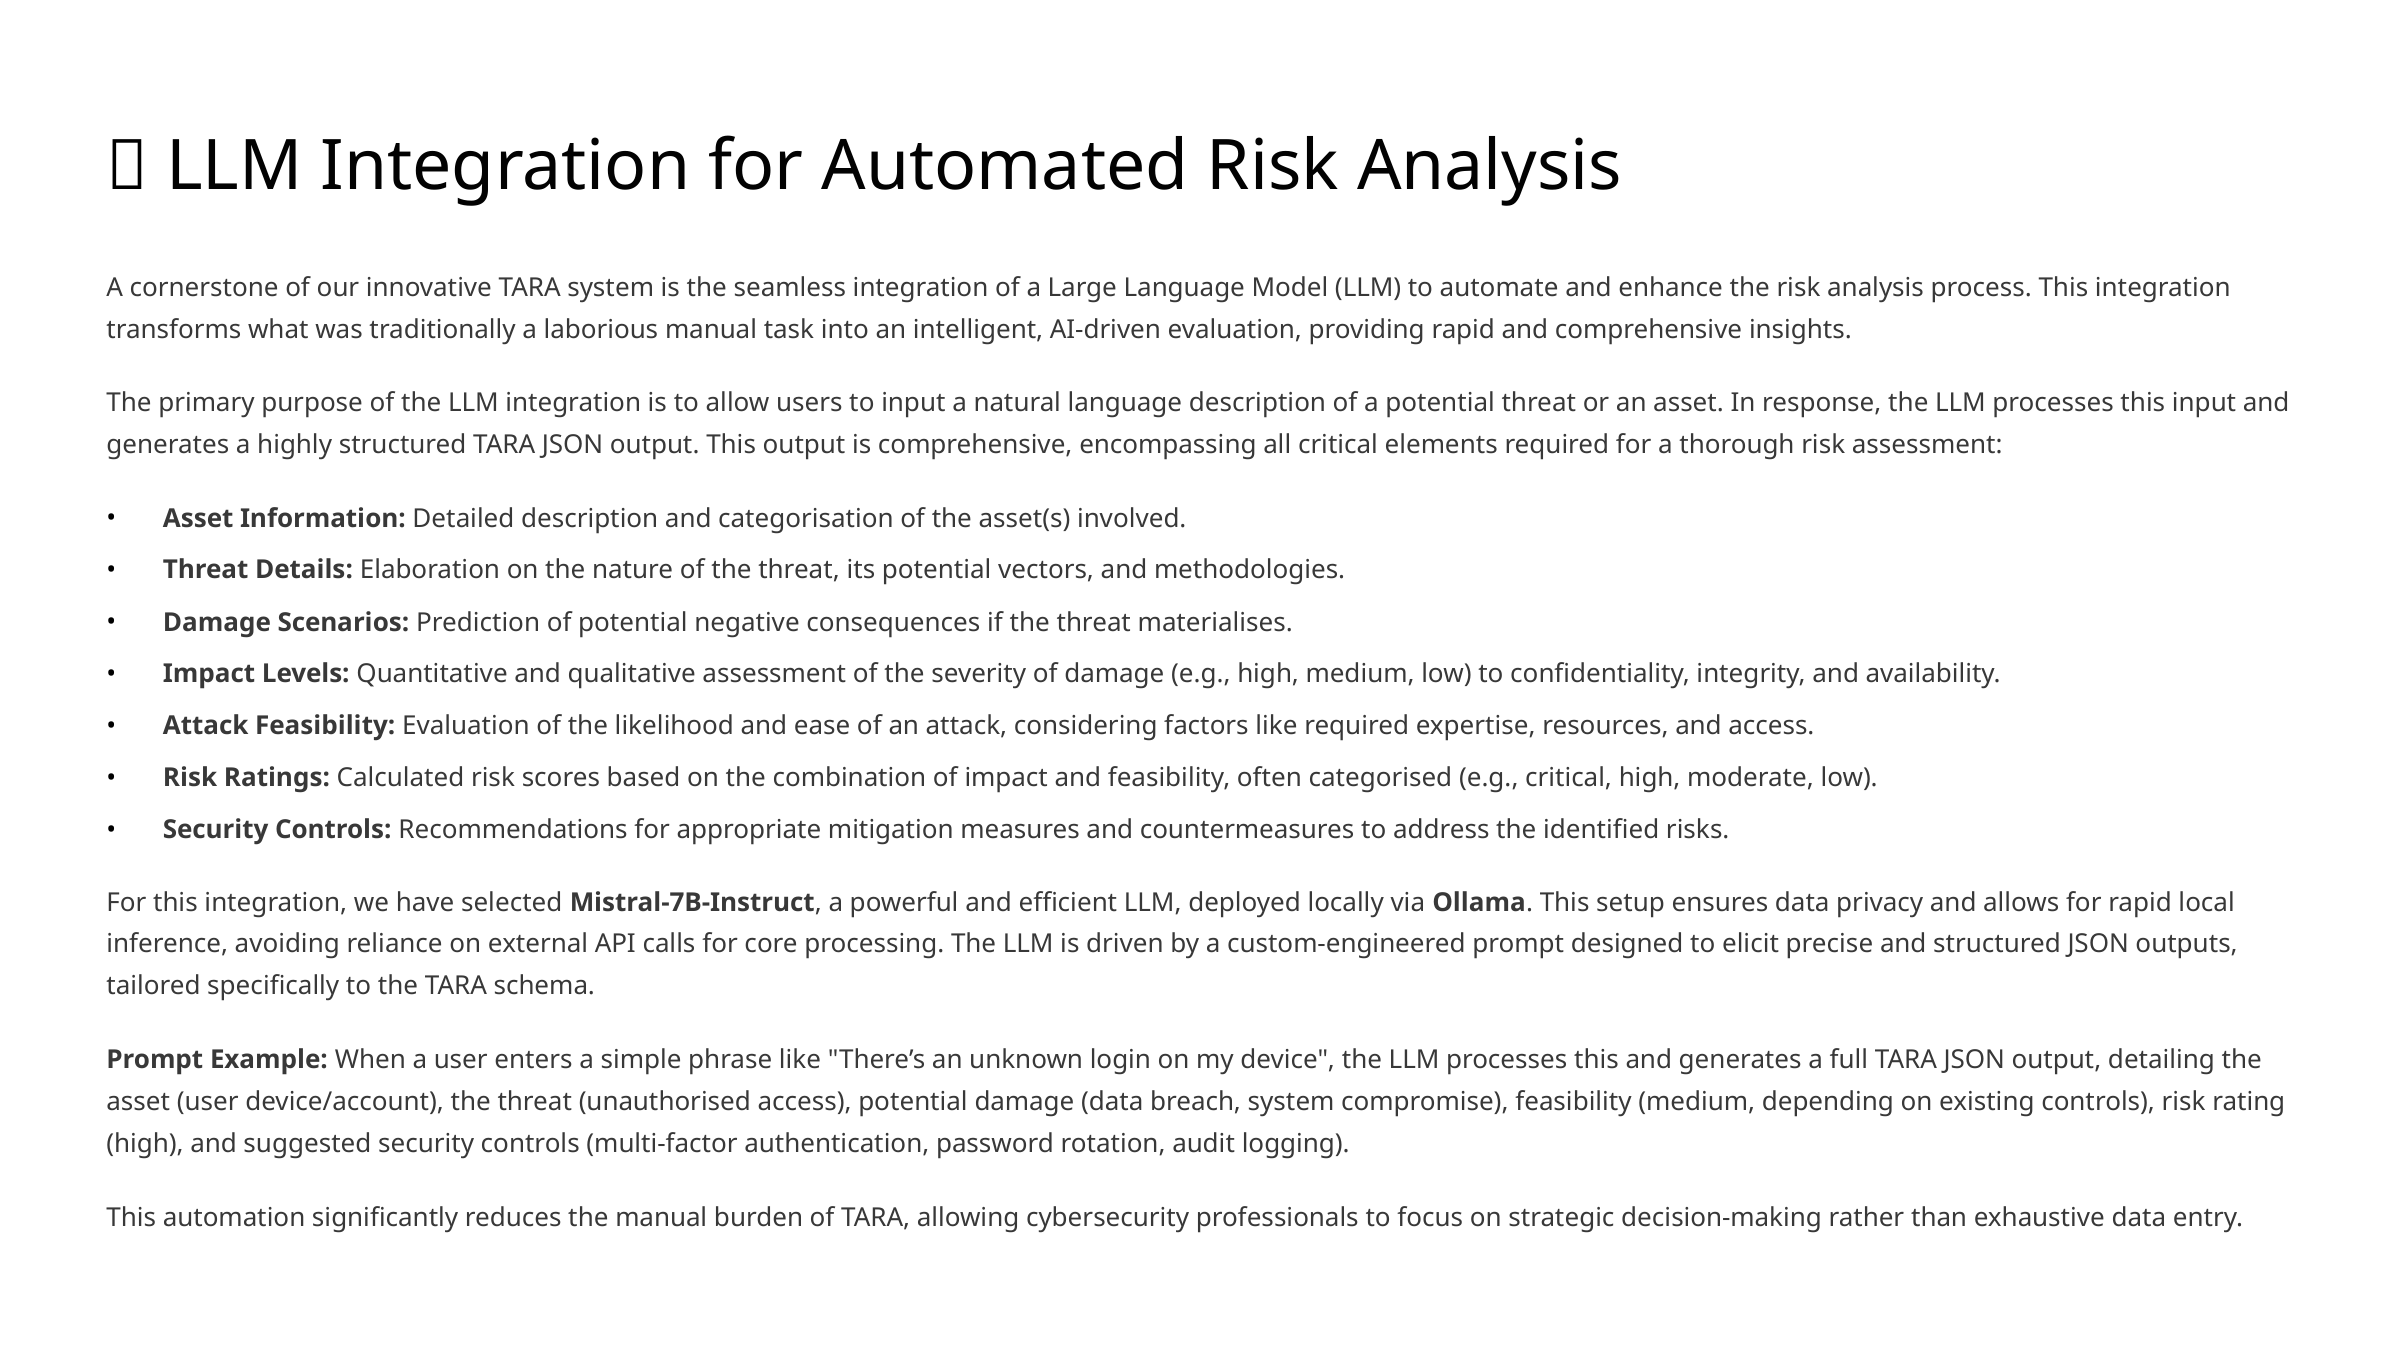

🤖 LLM Integration for Automated Risk Analysis
A cornerstone of our innovative TARA system is the seamless integration of a Large Language Model (LLM) to automate and enhance the risk analysis process. This integration transforms what was traditionally a laborious manual task into an intelligent, AI-driven evaluation, providing rapid and comprehensive insights.
The primary purpose of the LLM integration is to allow users to input a natural language description of a potential threat or an asset. In response, the LLM processes this input and generates a highly structured TARA JSON output. This output is comprehensive, encompassing all critical elements required for a thorough risk assessment:
Asset Information: Detailed description and categorisation of the asset(s) involved.
Threat Details: Elaboration on the nature of the threat, its potential vectors, and methodologies.
Damage Scenarios: Prediction of potential negative consequences if the threat materialises.
Impact Levels: Quantitative and qualitative assessment of the severity of damage (e.g., high, medium, low) to confidentiality, integrity, and availability.
Attack Feasibility: Evaluation of the likelihood and ease of an attack, considering factors like required expertise, resources, and access.
Risk Ratings: Calculated risk scores based on the combination of impact and feasibility, often categorised (e.g., critical, high, moderate, low).
Security Controls: Recommendations for appropriate mitigation measures and countermeasures to address the identified risks.
For this integration, we have selected Mistral-7B-Instruct, a powerful and efficient LLM, deployed locally via Ollama. This setup ensures data privacy and allows for rapid local inference, avoiding reliance on external API calls for core processing. The LLM is driven by a custom-engineered prompt designed to elicit precise and structured JSON outputs, tailored specifically to the TARA schema.
Prompt Example: When a user enters a simple phrase like "There’s an unknown login on my device", the LLM processes this and generates a full TARA JSON output, detailing the asset (user device/account), the threat (unauthorised access), potential damage (data breach, system compromise), feasibility (medium, depending on existing controls), risk rating (high), and suggested security controls (multi-factor authentication, password rotation, audit logging).
This automation significantly reduces the manual burden of TARA, allowing cybersecurity professionals to focus on strategic decision-making rather than exhaustive data entry.